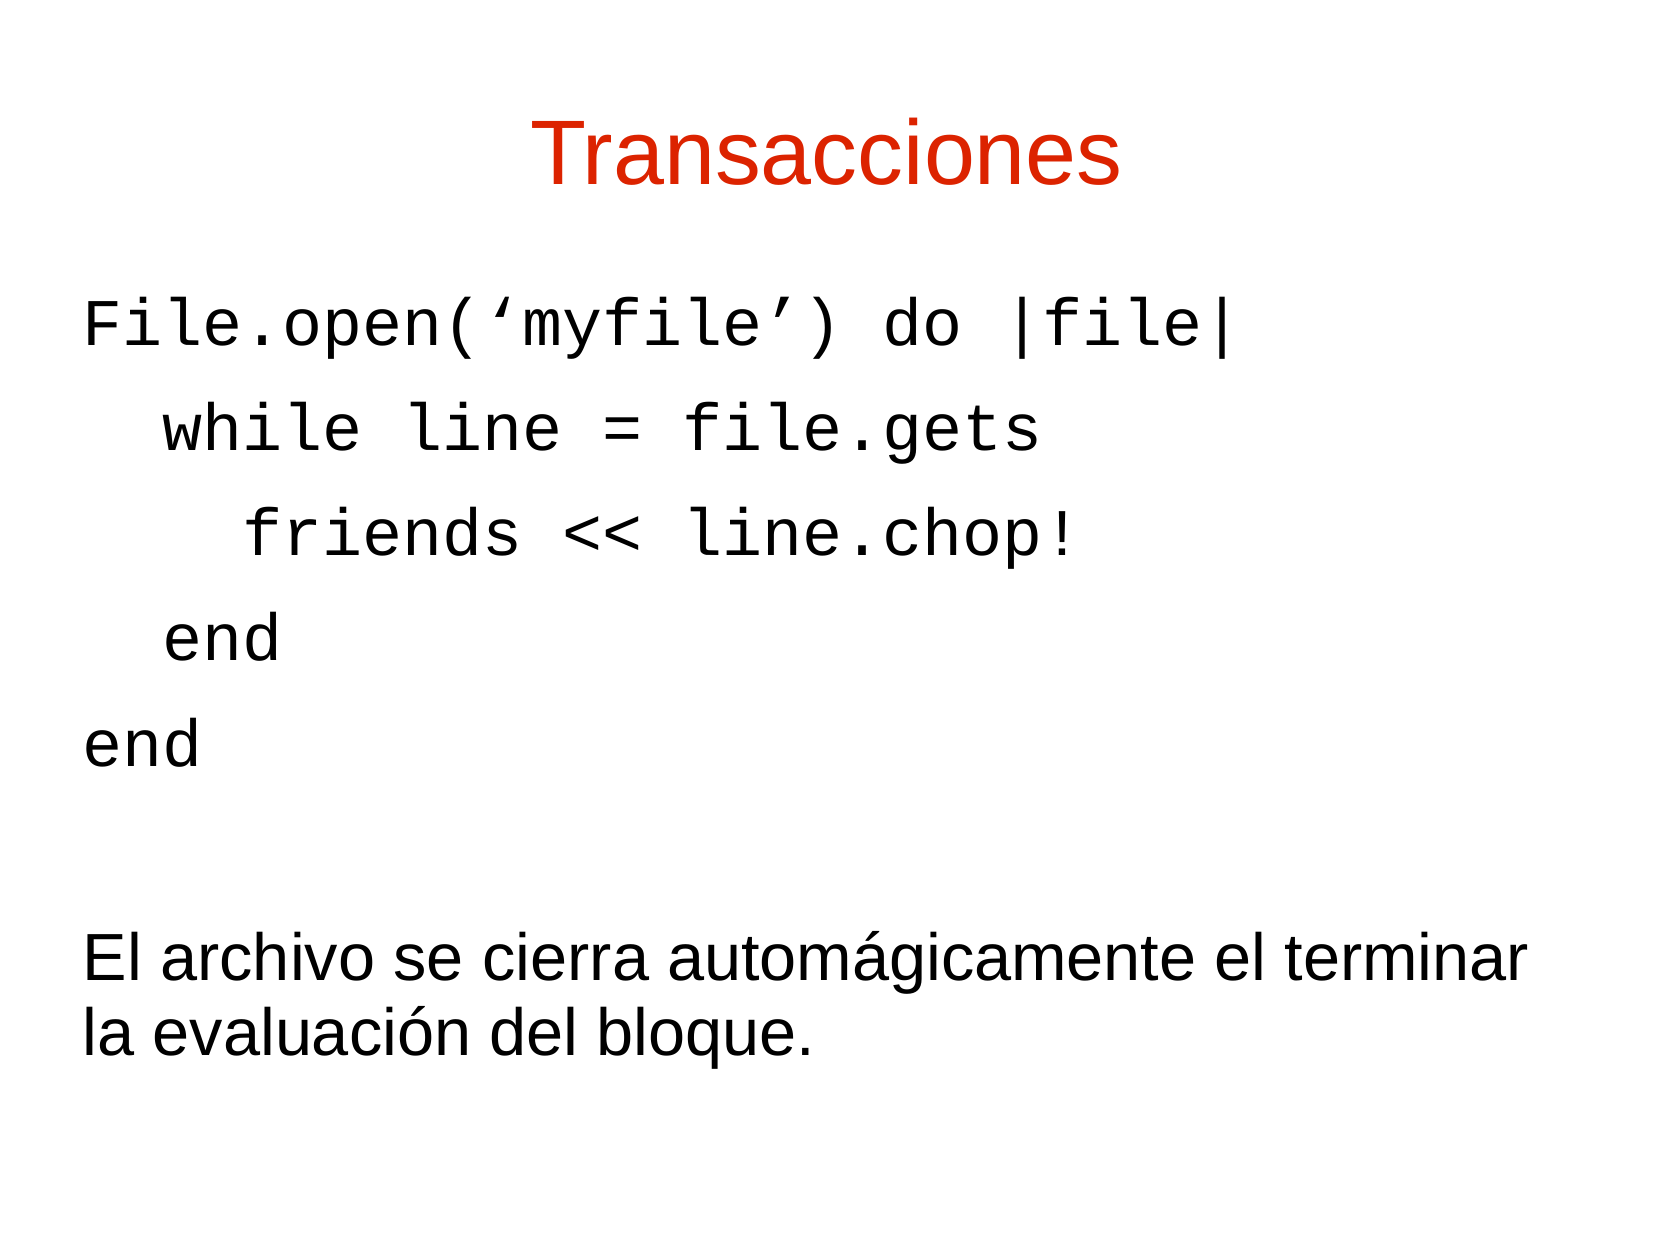

# Transacciones
File.open(‘myfile’) do |file|
 while line = file.gets
 friends << line.chop!
 end
end
El archivo se cierra automágicamente el terminar la evaluación del bloque.